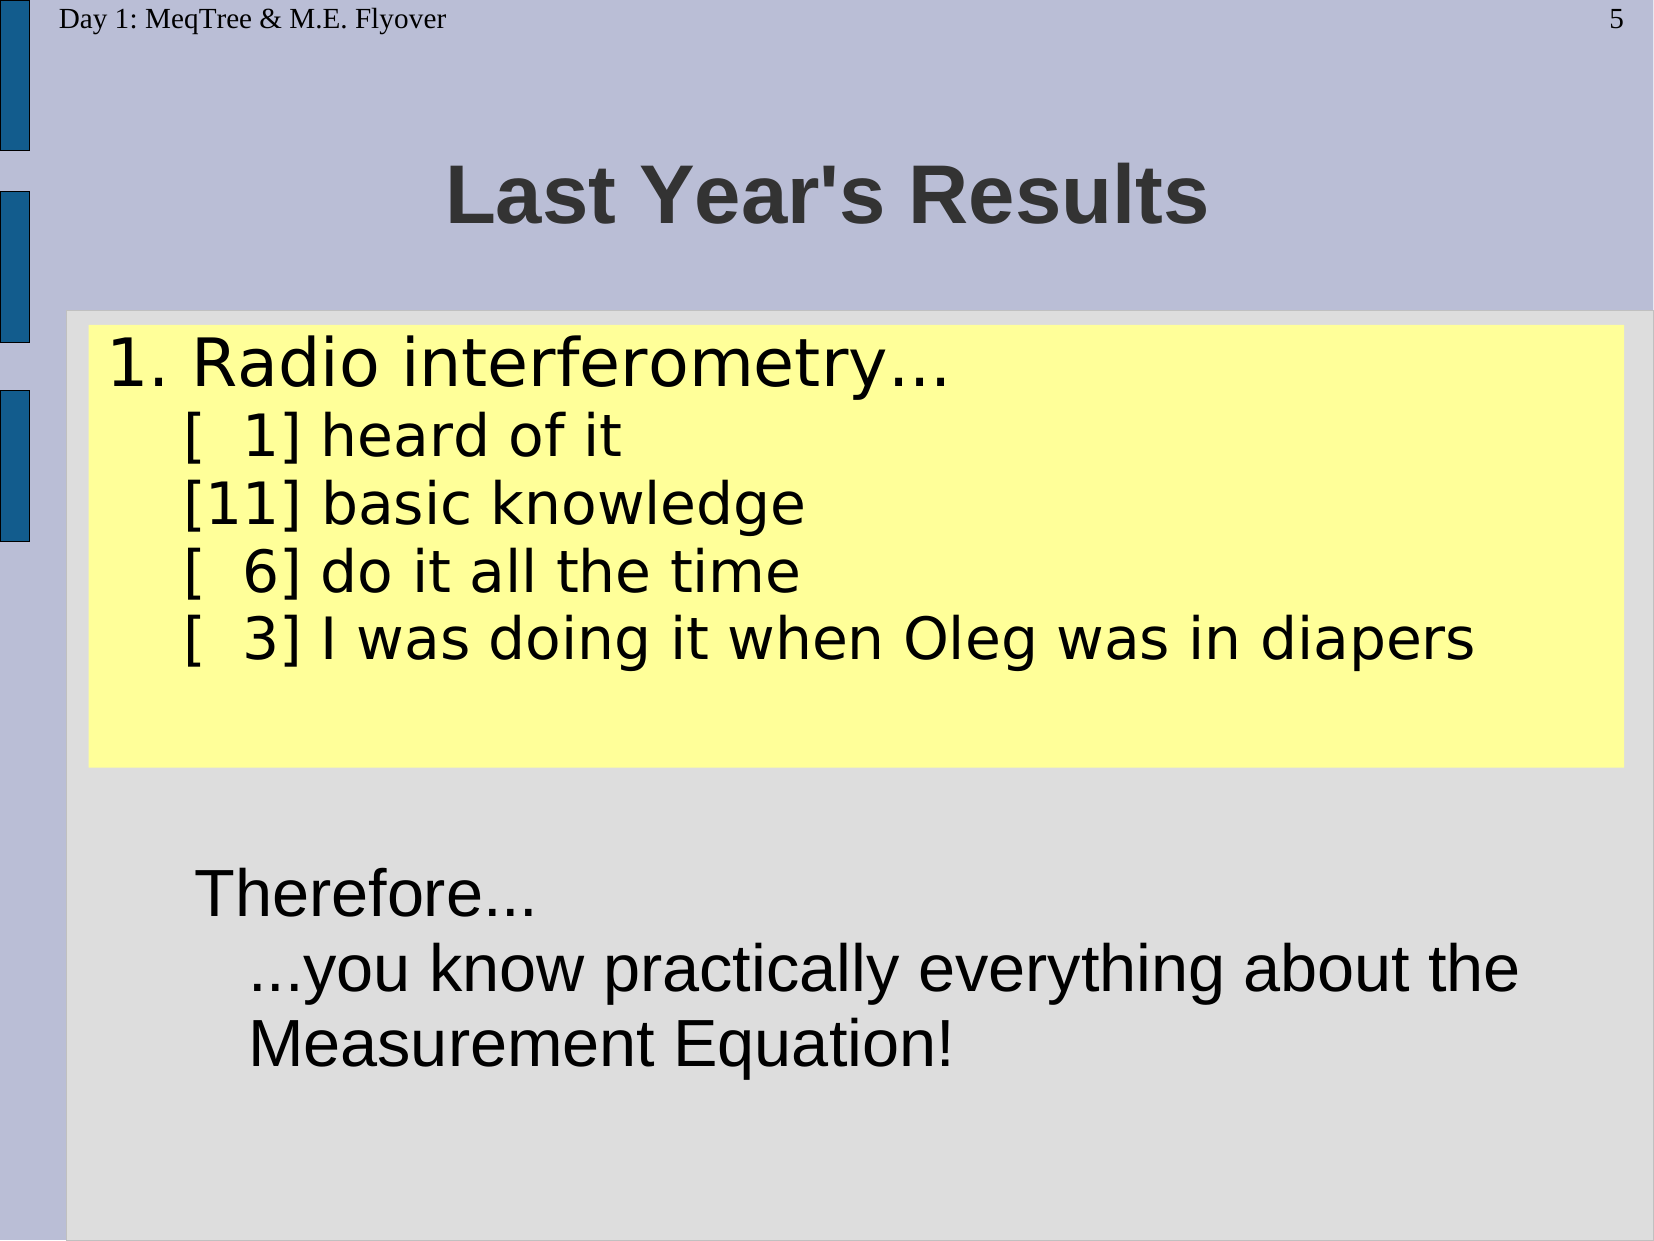

Day 1: MeqTree & M.E. Flyover
5
# Last Year's Results
1. Radio interferometry...
[ 1] heard of it
[11] basic knowledge
[ 6] do it all the time
[ 3] I was doing it when Oleg was in diapers
Therefore...
...you know practically everything about the Measurement Equation!